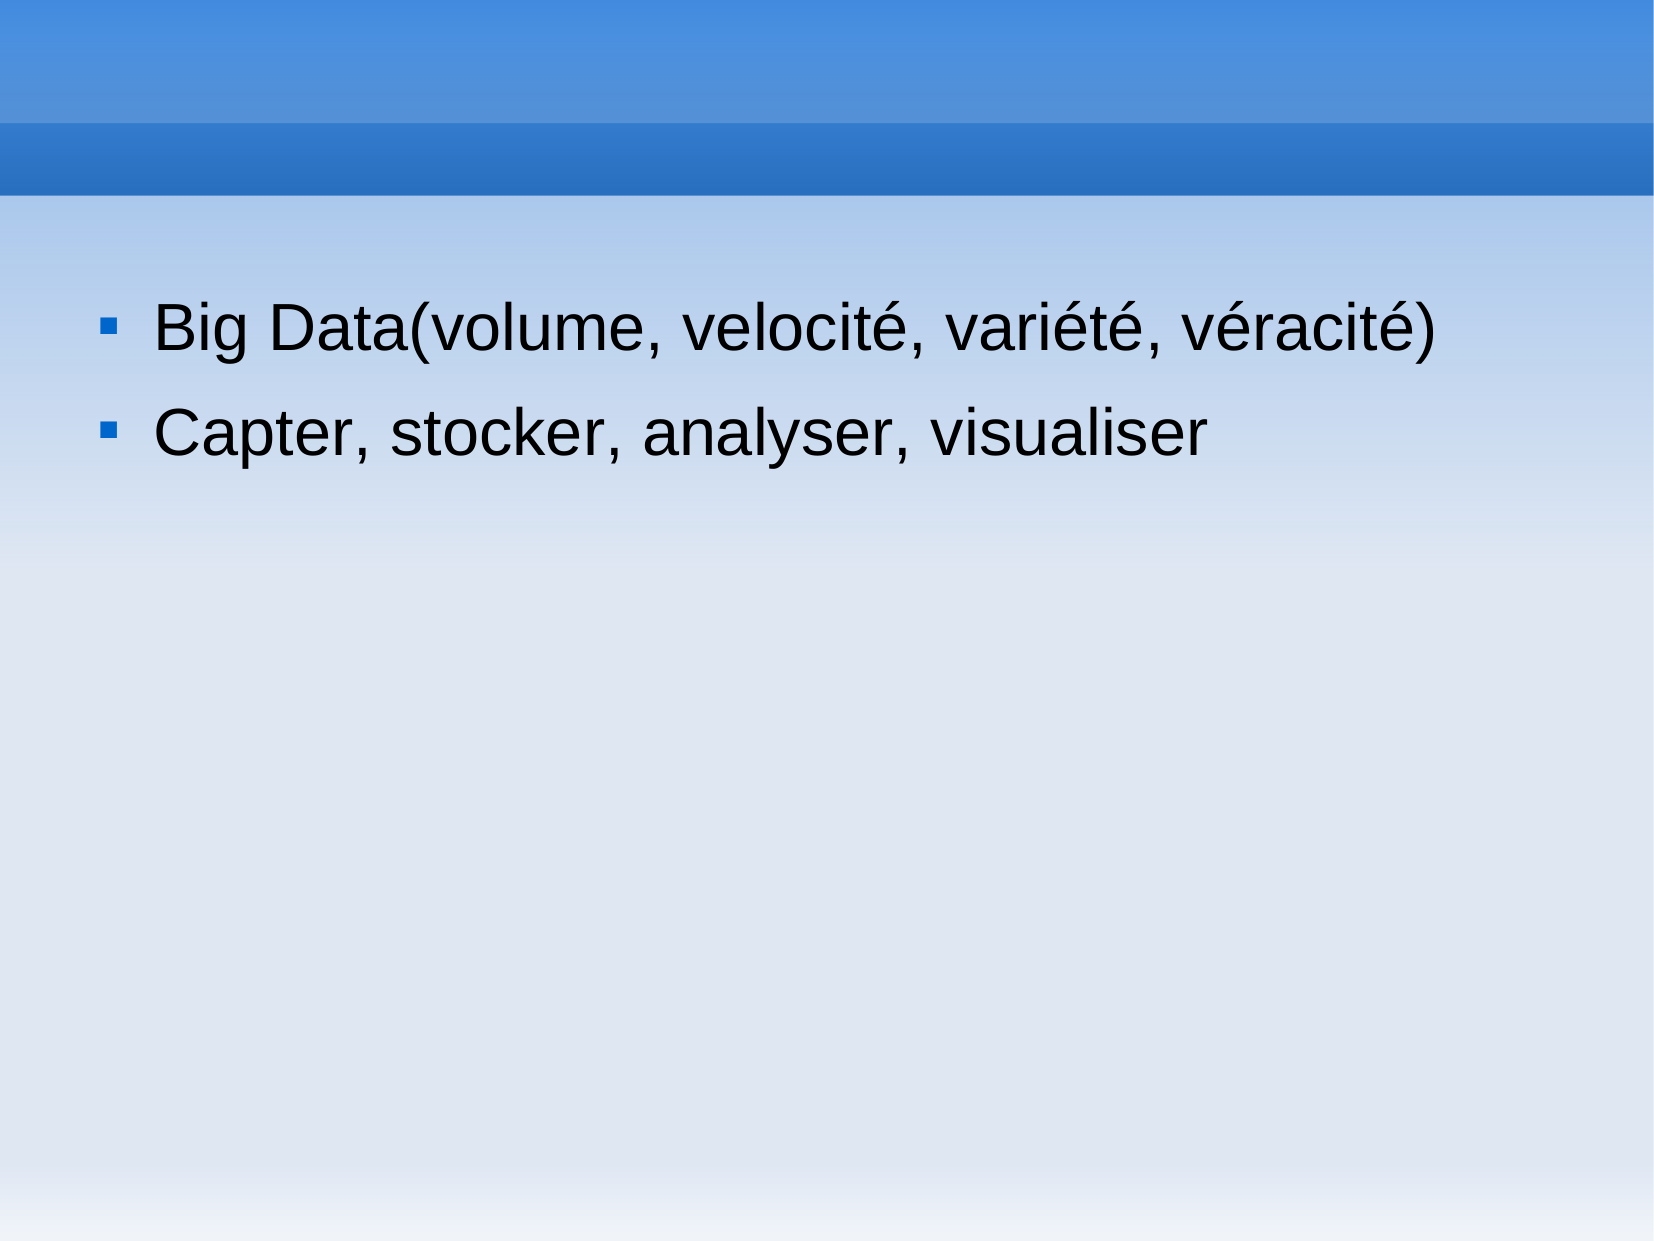

# Big Data(volume, velocité, variété, véracité)
Capter, stocker, analyser, visualiser